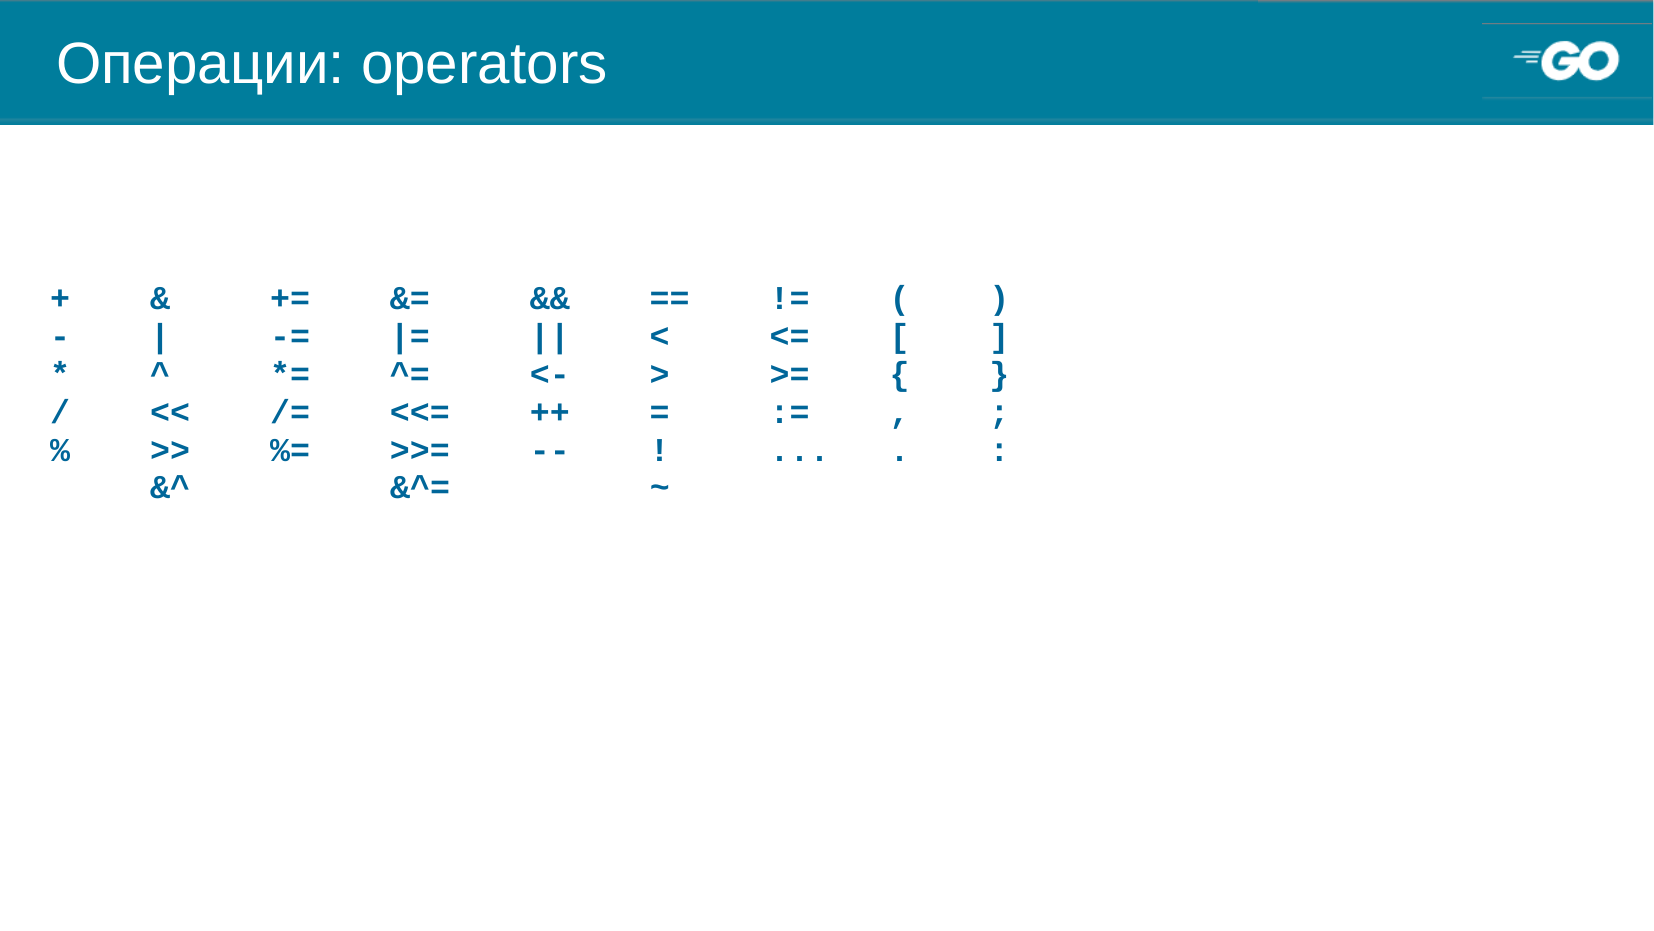

Операции: operators
+ & += &= && == != ( )
- | -= |= || < <= [ ]
* ^ *= ^= <- > >= { }
/ << /= <<= ++ = := , ;
% >> %= >>= -- ! ... . :
 &^ &^= ~